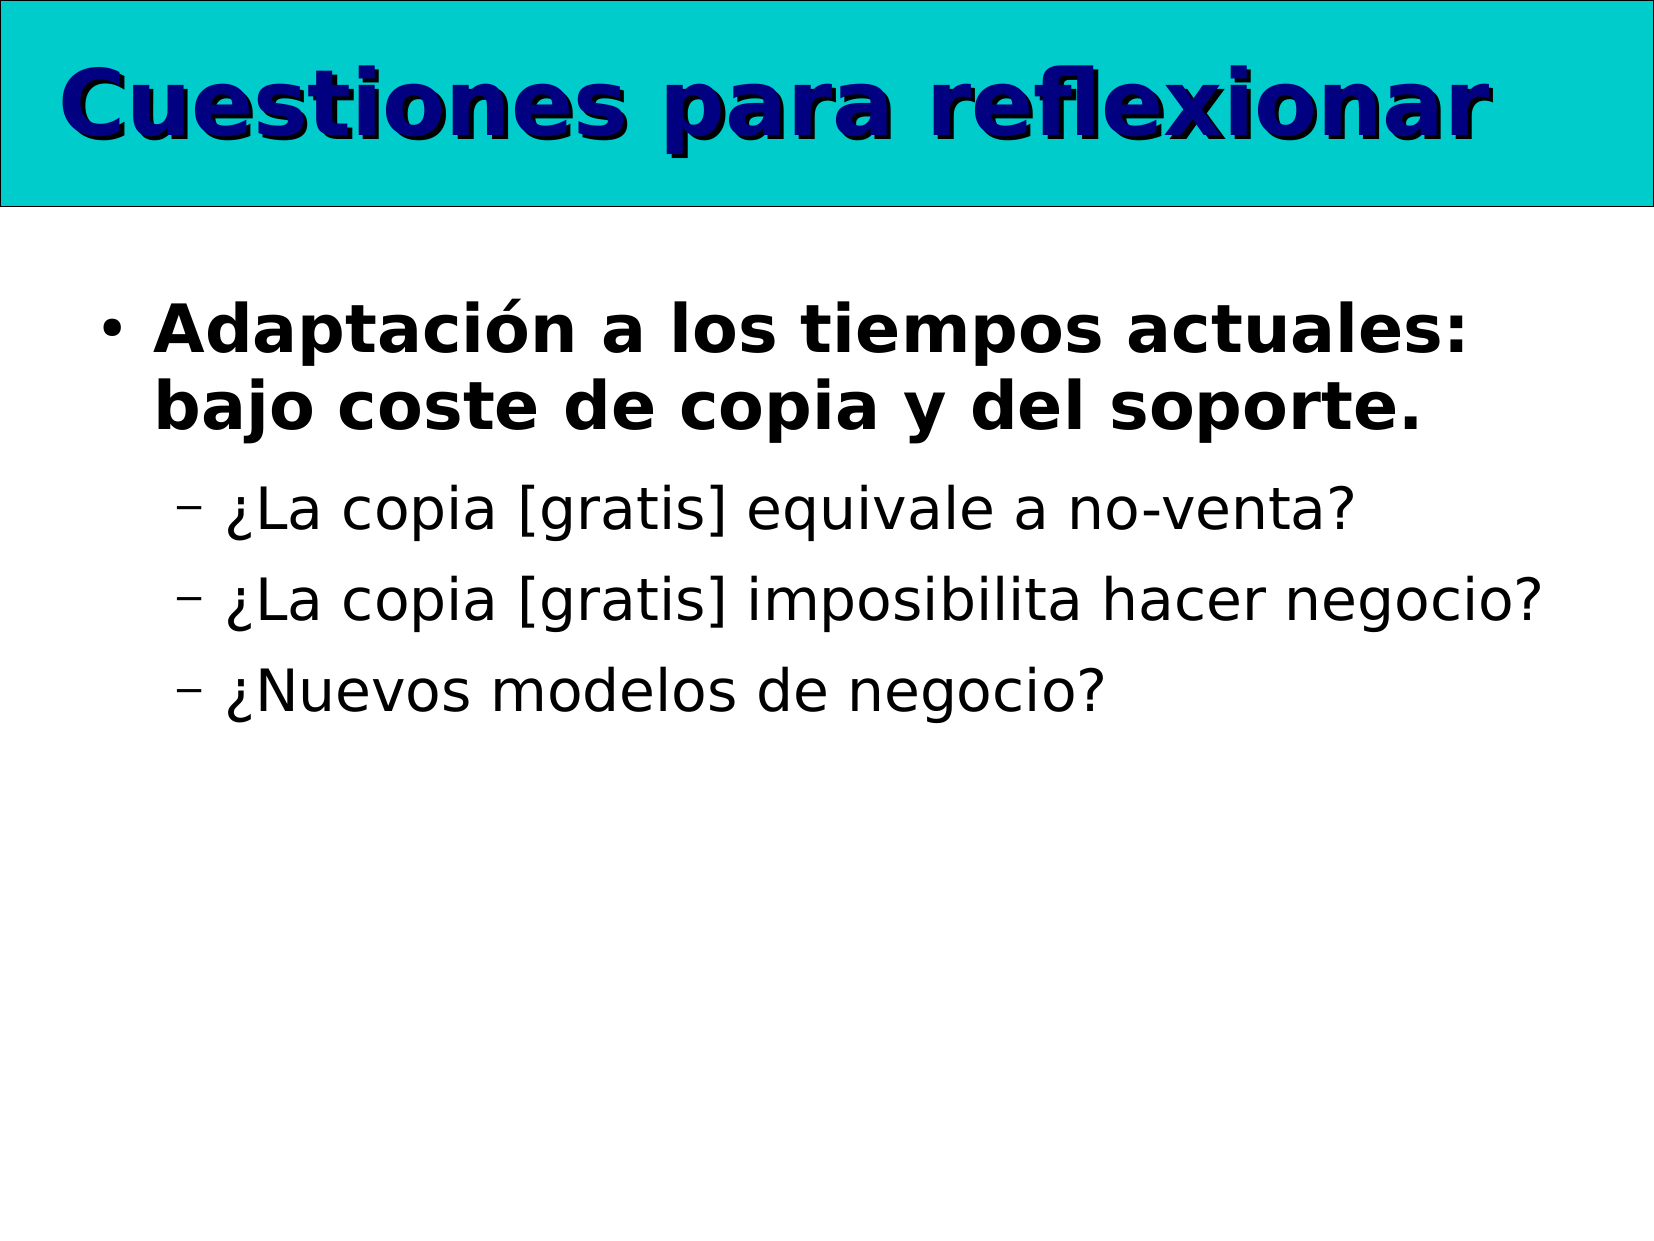

# Cuestiones para reflexionar
Adaptación a los tiempos actuales: bajo coste de copia y del soporte.
¿La copia [gratis] equivale a no-venta?
¿La copia [gratis] imposibilita hacer negocio?
¿Nuevos modelos de negocio?